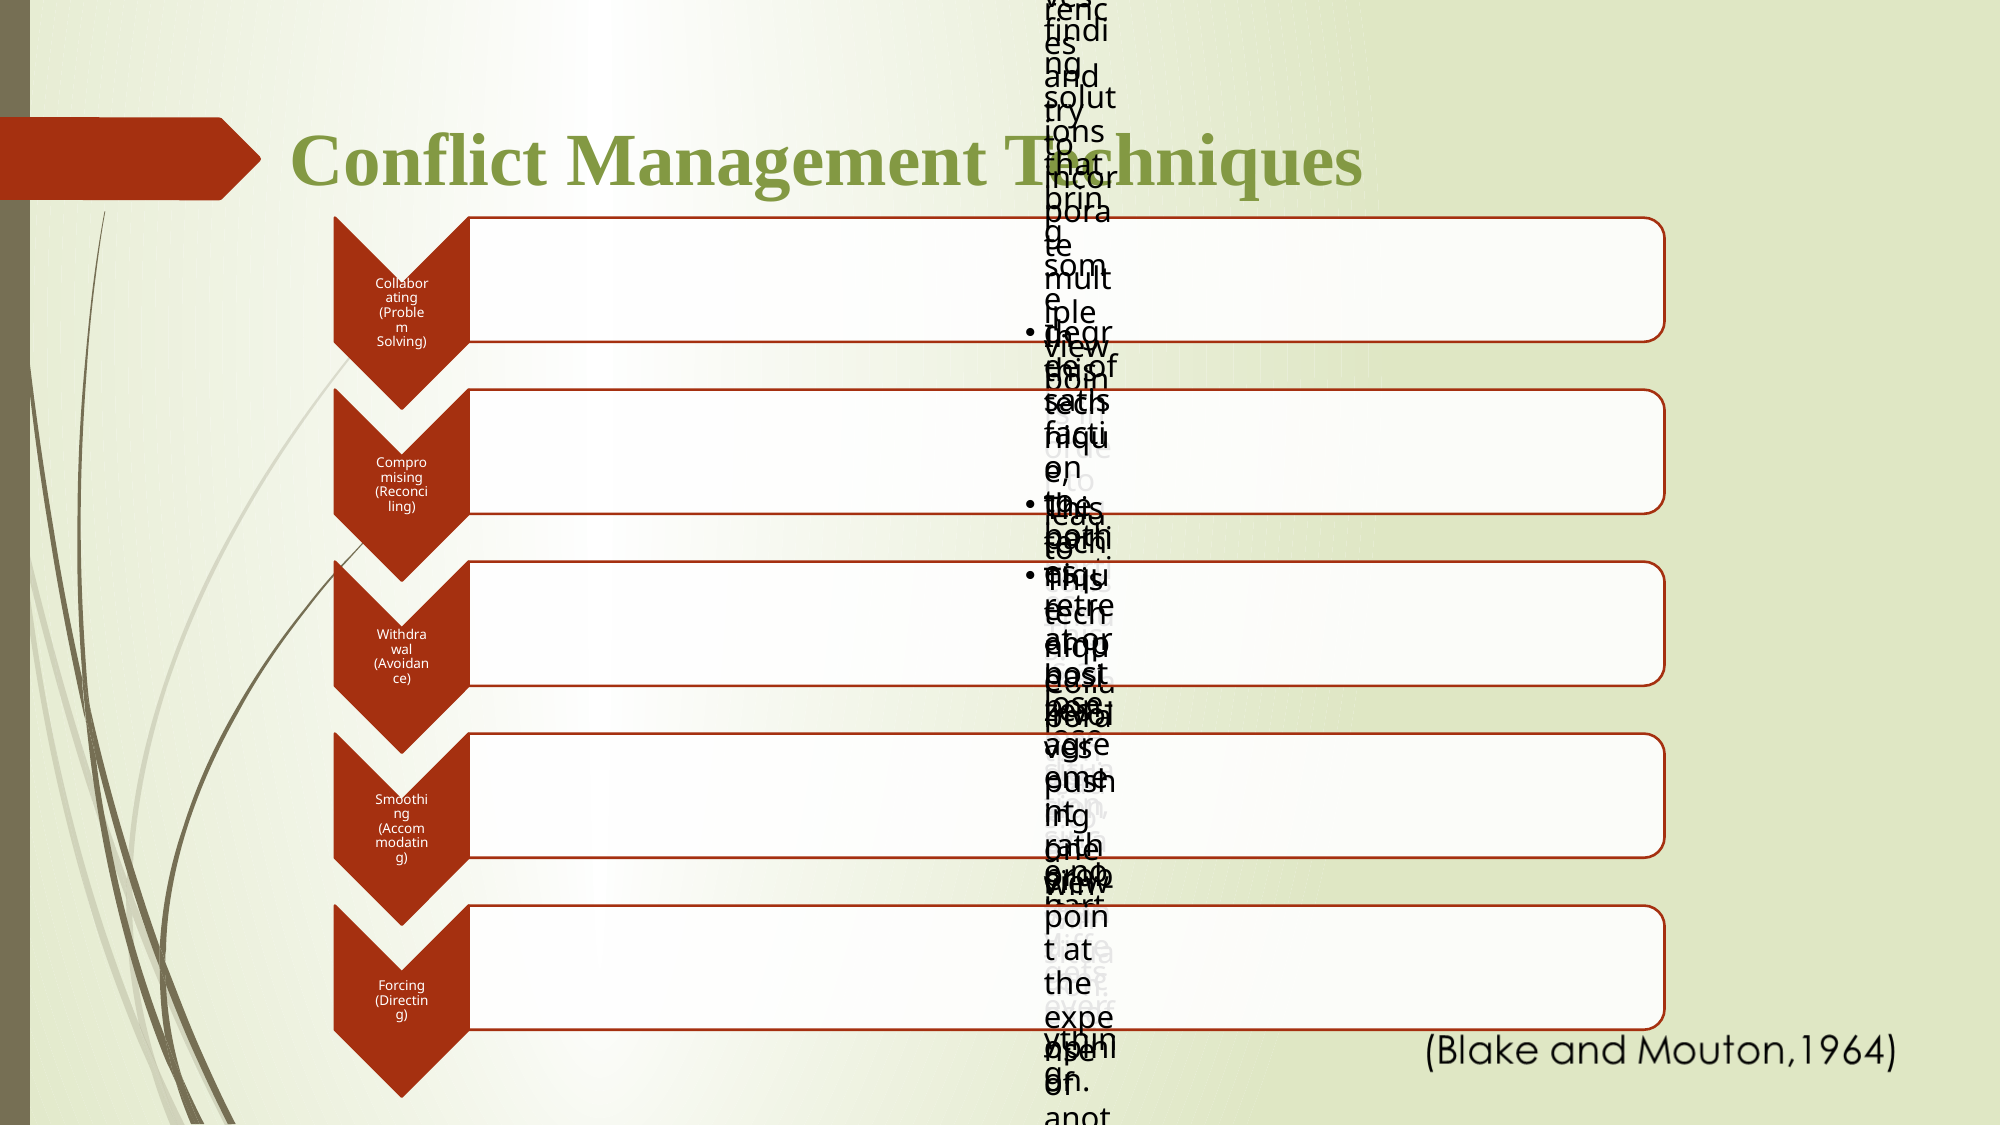

# Conflict Management Techniques
In this technique, the parties openly discuss differences and try to incorporate multiple viewpoints in order to lead to consensus. Collaboration leads to a win - win situation.
This technique involves finding solutions that bring some degree of satisfaction to both parties. This is a lose-lose situation, since no party gets everything.
In this technique, the parties retreat or postpone a decision on a problem.
This technique emphasizes agreement rather than differences of opinion.
Collaborating (Problem Solving)
This technique involves pushing one viewpoint at the expense of another. It is a win-lose situation.
Compromising (Reconciling)
Withdrawal (Avoidance)
Smoothing (Accommodating)
Forcing (Directing)